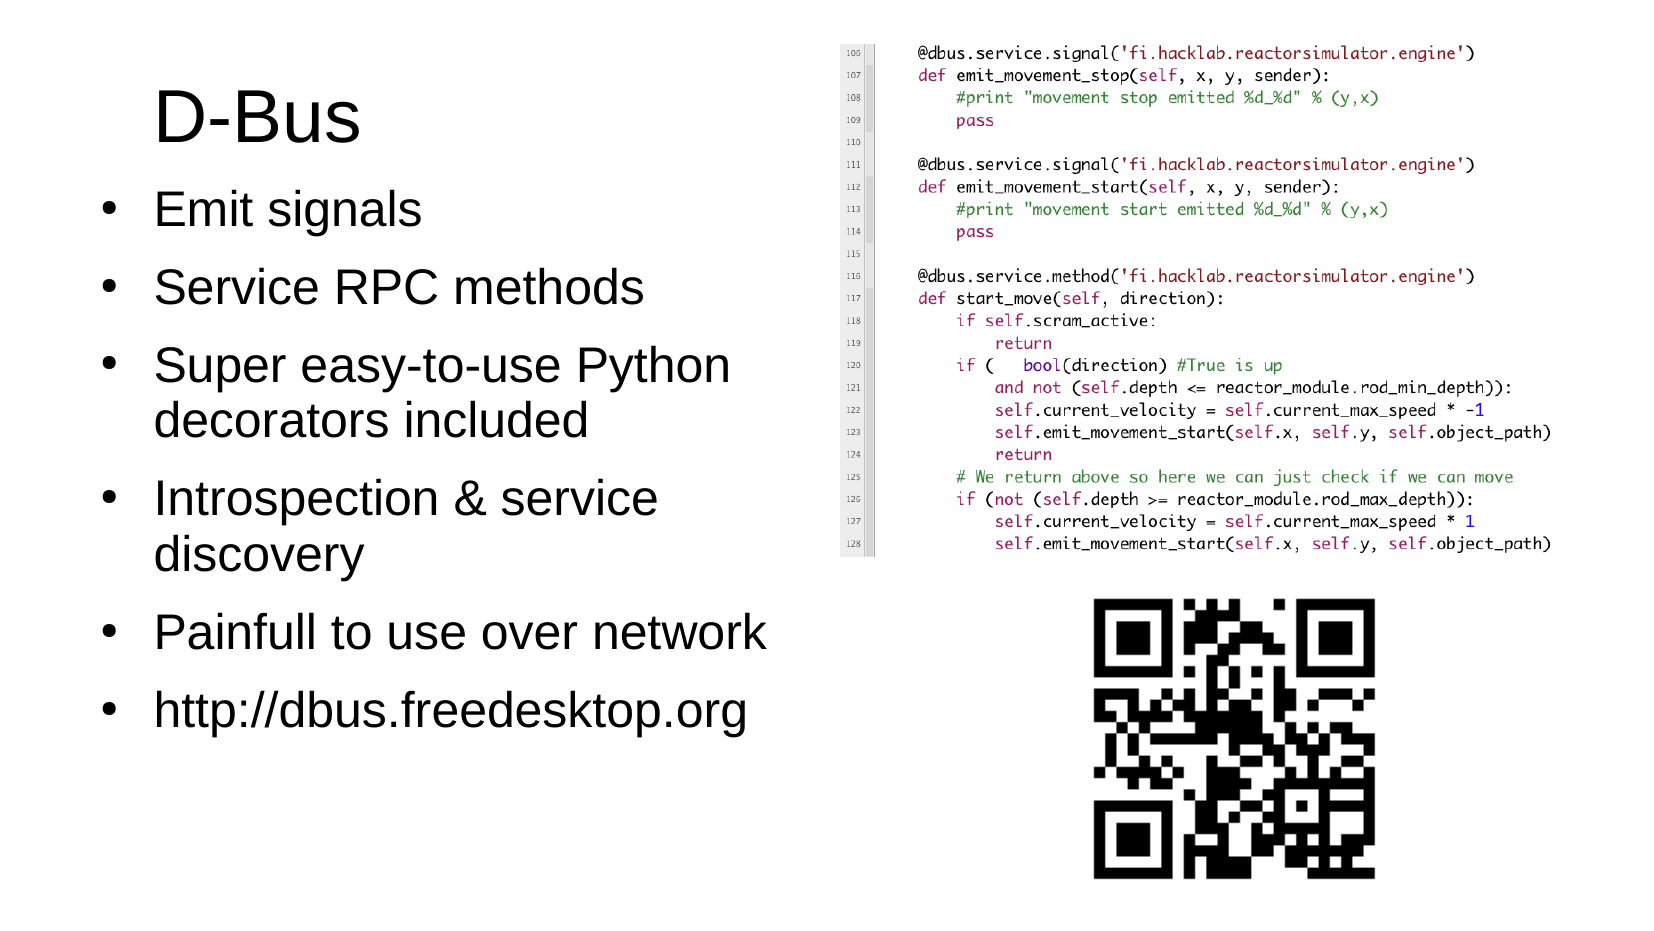

# D-Bus
Emit signals
Service RPC methods
Super easy-to-use Python decorators included
Introspection & service discovery
Painfull to use over network
http://dbus.freedesktop.org